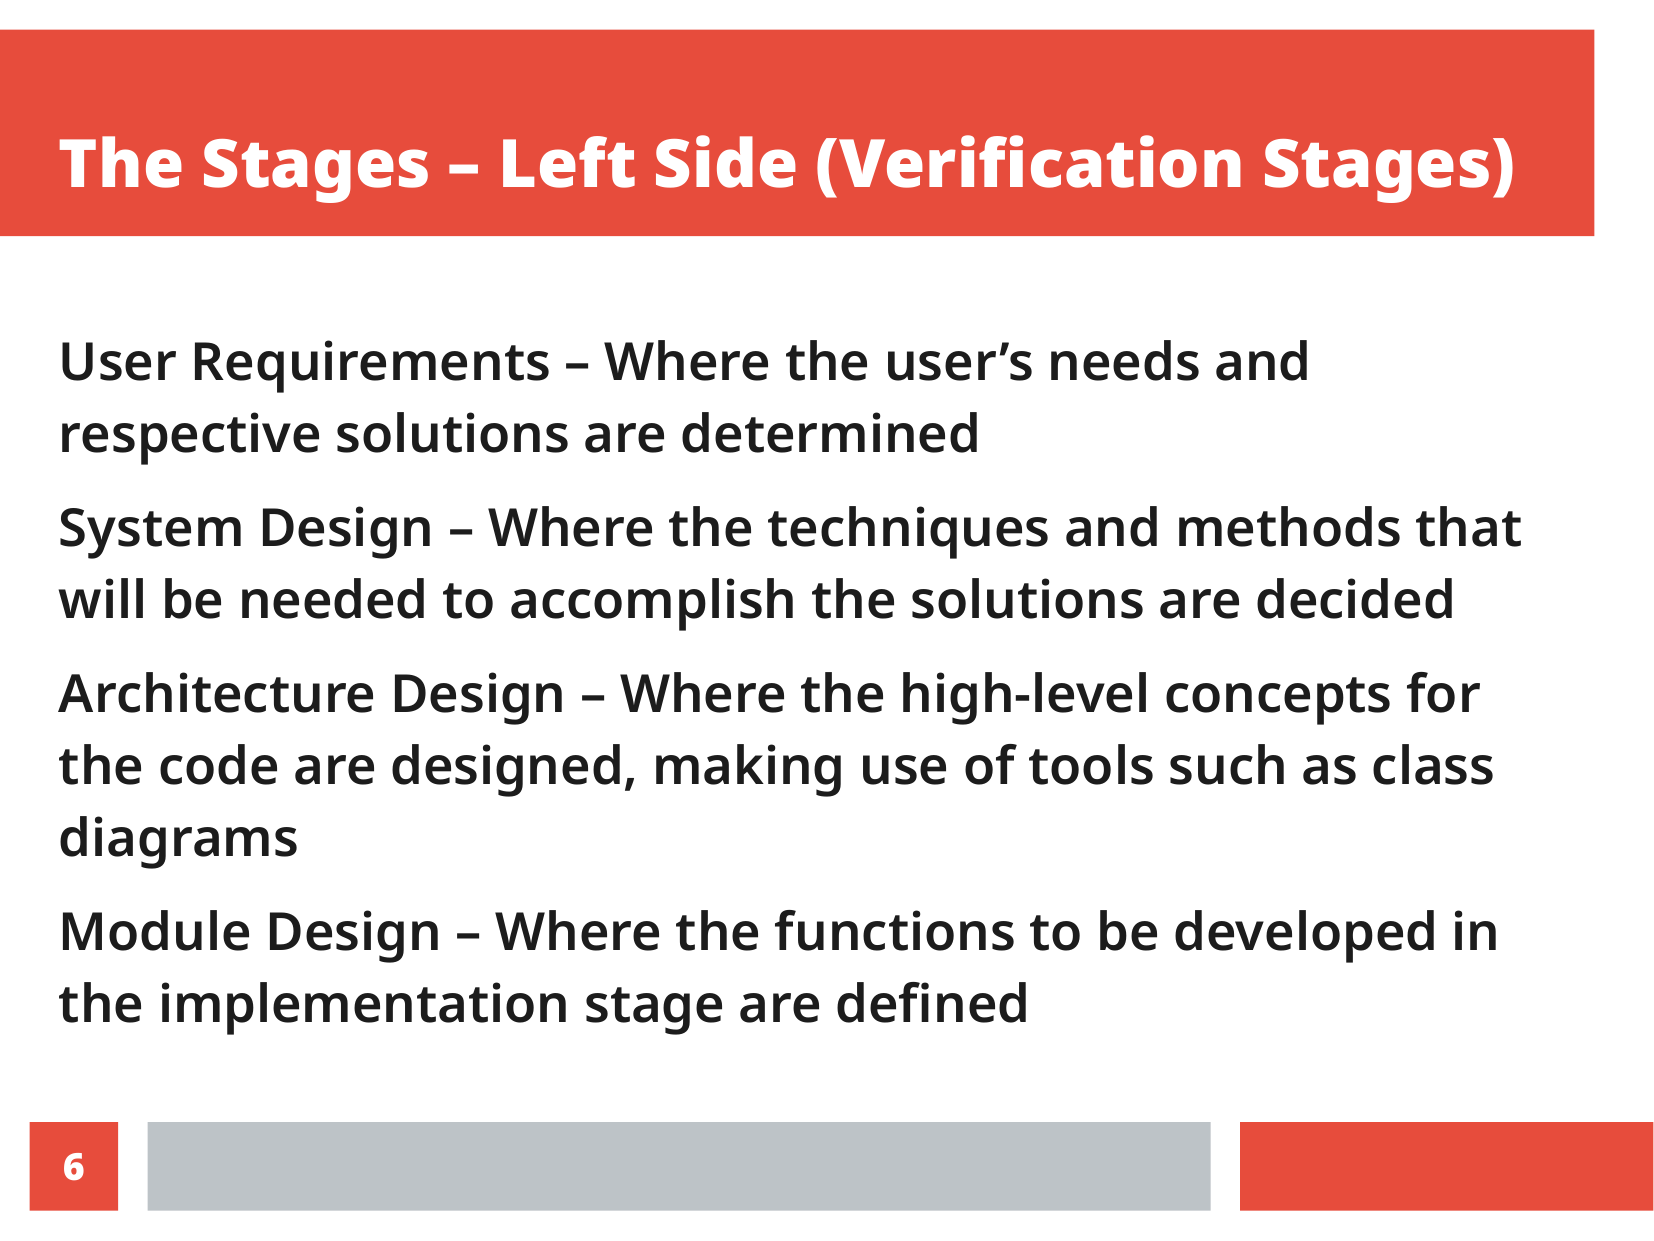

# The Stages – Left Side (Verification Stages)
User Requirements – Where the user’s needs and respective solutions are determined
System Design – Where the techniques and methods that will be needed to accomplish the solutions are decided
Architecture Design – Where the high-level concepts for the code are designed, making use of tools such as class diagrams
Module Design – Where the functions to be developed in the implementation stage are defined
6